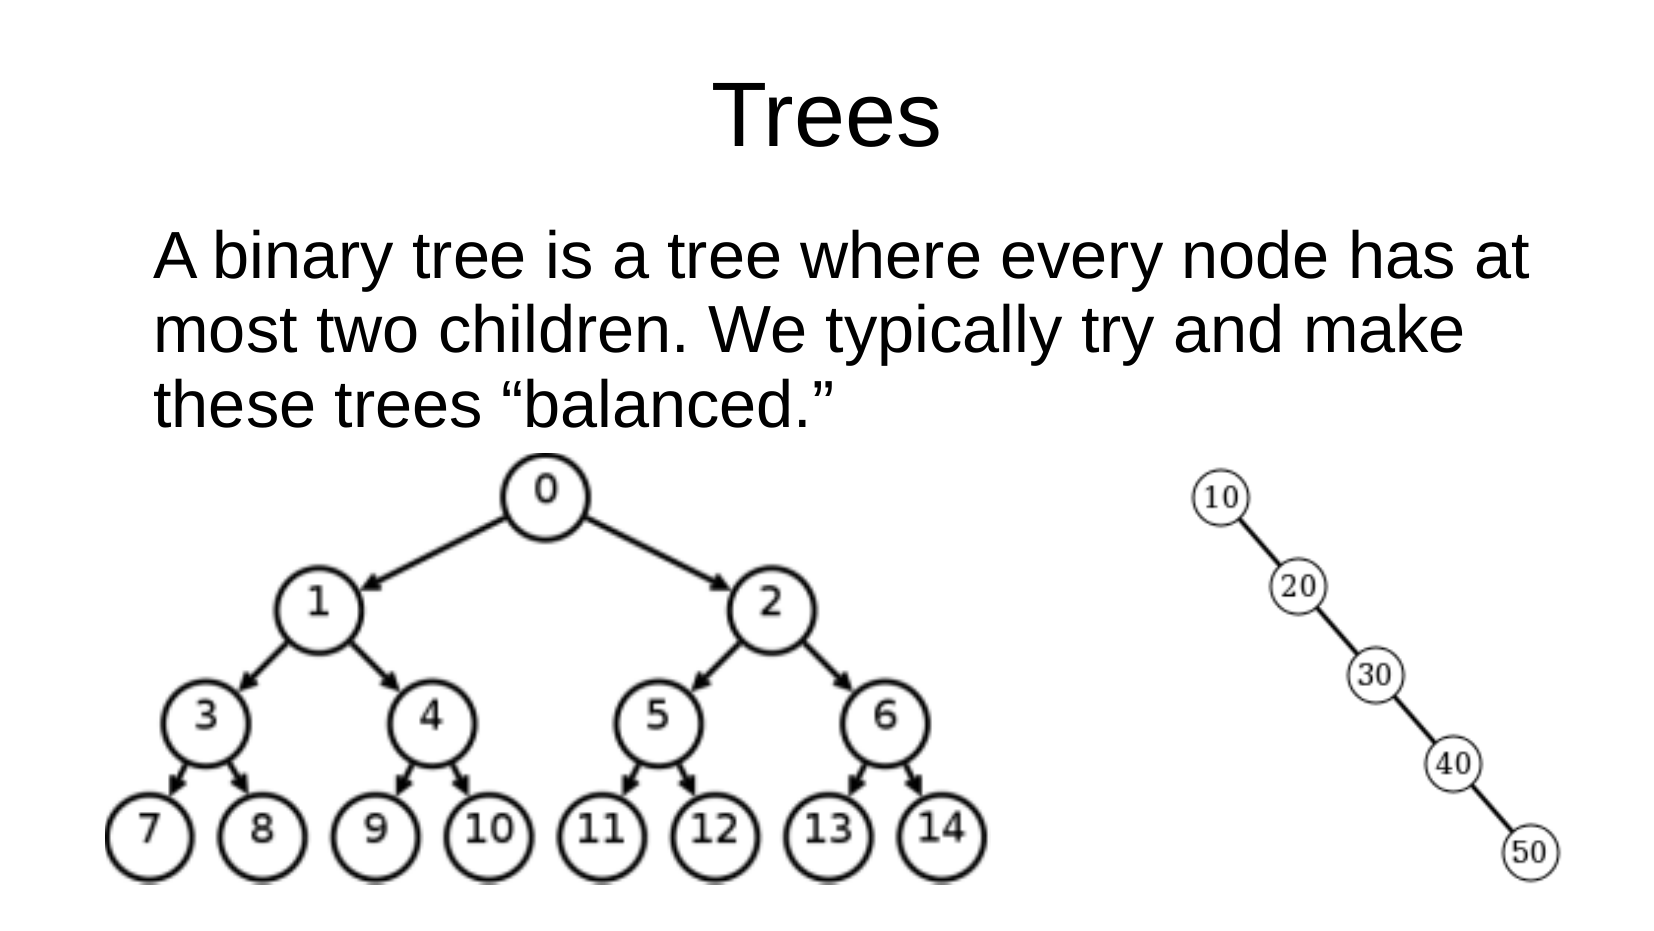

# Trees
A binary tree is a tree where every node has at most two children. We typically try and make these trees “balanced.”